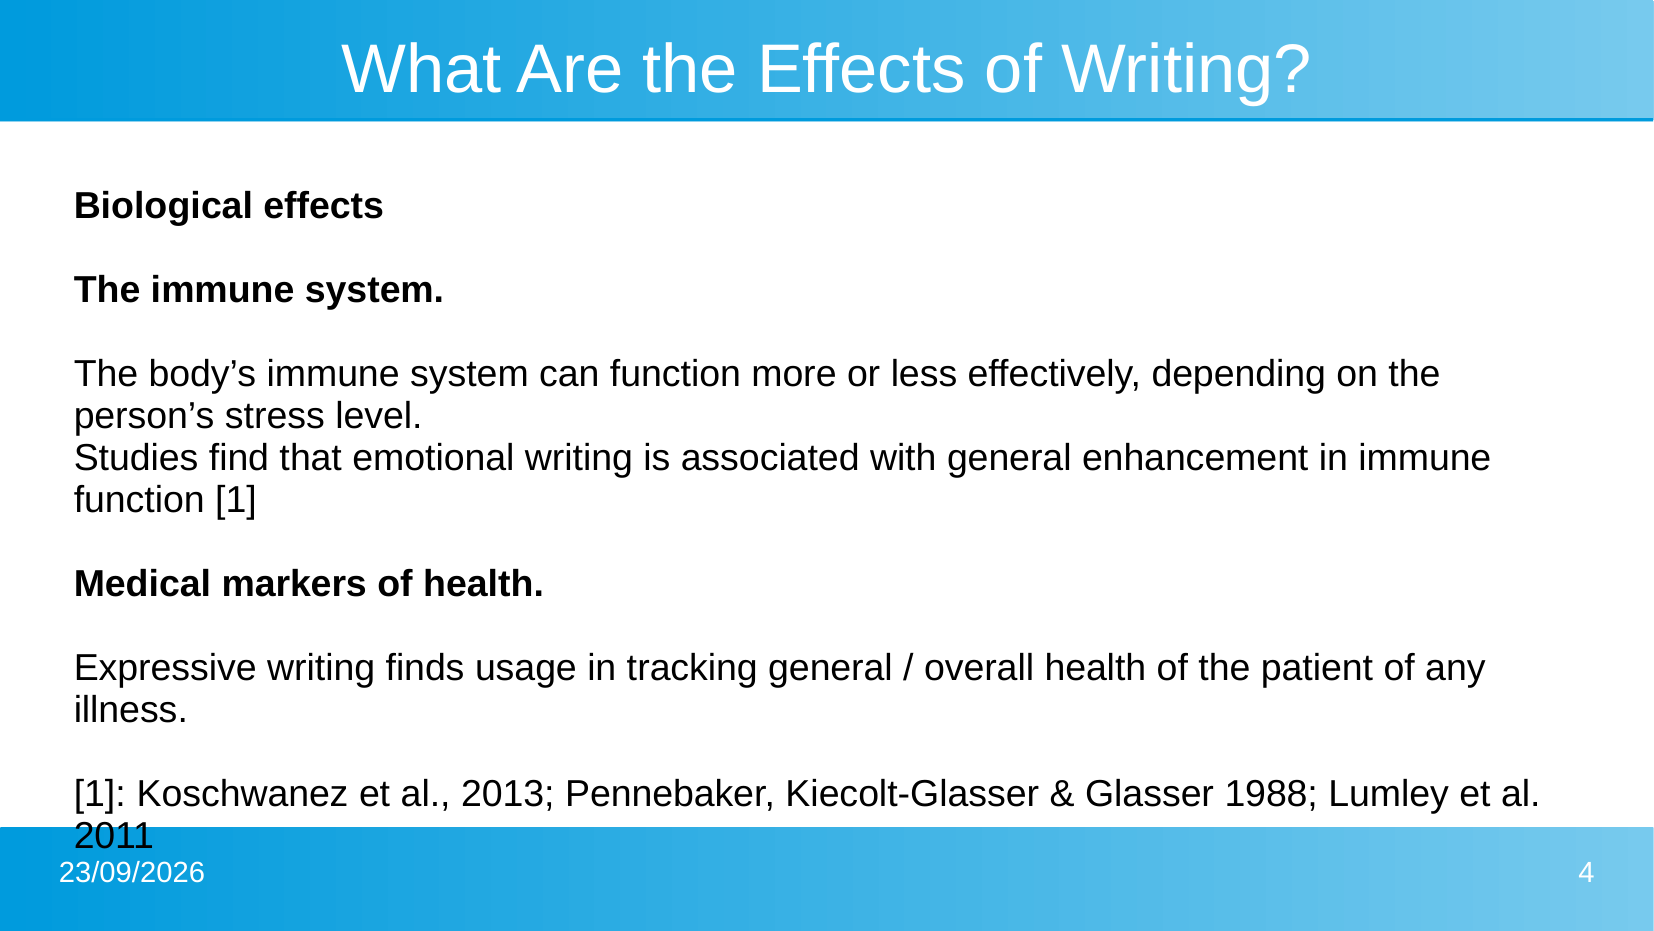

# What Are the Effects of Writing?
Biological effects
The immune system.
The body’s immune system can function more or less effectively, depending on the person’s stress level.
Studies find that emotional writing is associated with general enhancement in immune function [1]
Medical markers of health.
Expressive writing finds usage in tracking general / overall health of the patient of any illness.
[1]: Koschwanez et al., 2013; Pennebaker, Kiecolt-Glasser & Glasser 1988; Lumley et al. 2011
4